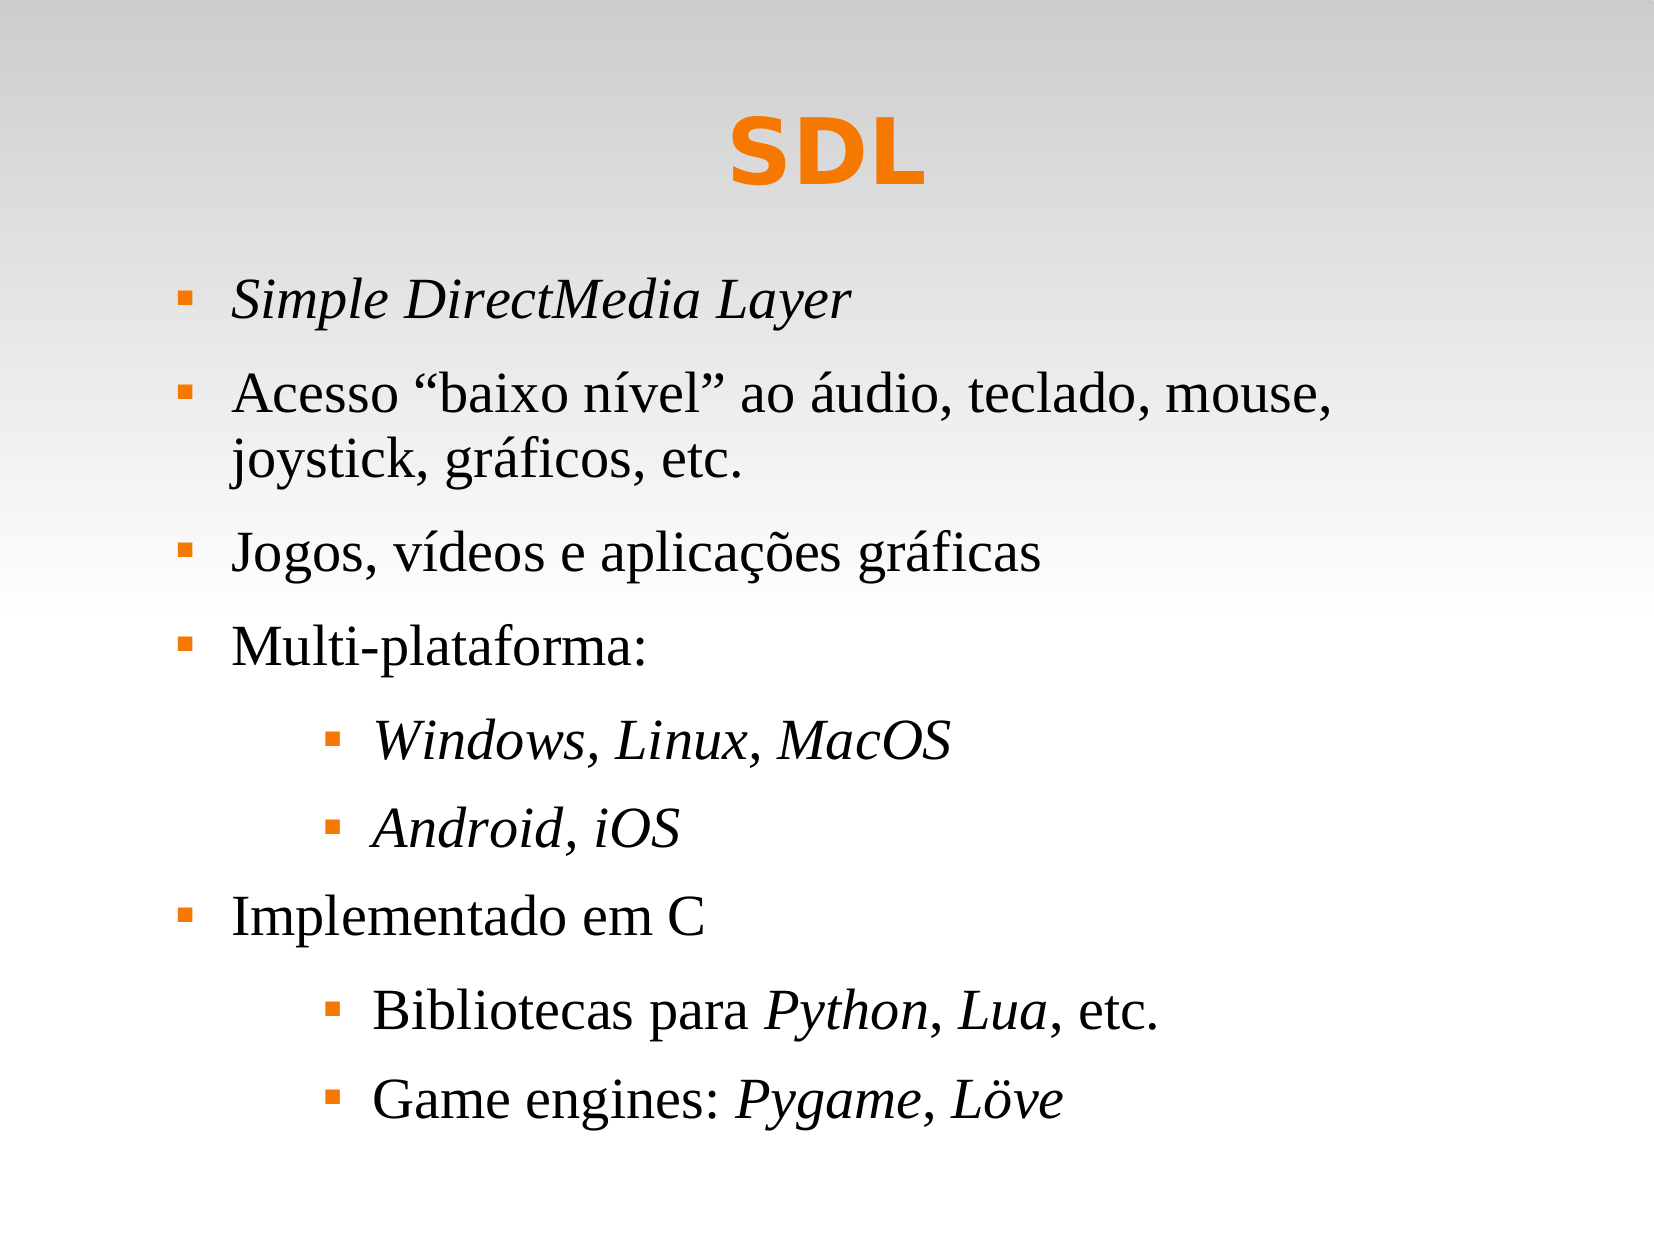

# SDL
Simple DirectMedia Layer
Acesso “baixo nível” ao áudio, teclado, mouse, joystick, gráficos, etc.
Jogos, vídeos e aplicações gráficas
Multi-plataforma:
Windows, Linux, MacOS
Android, iOS
Implementado em C
Bibliotecas para Python, Lua, etc.
Game engines: Pygame, Löve